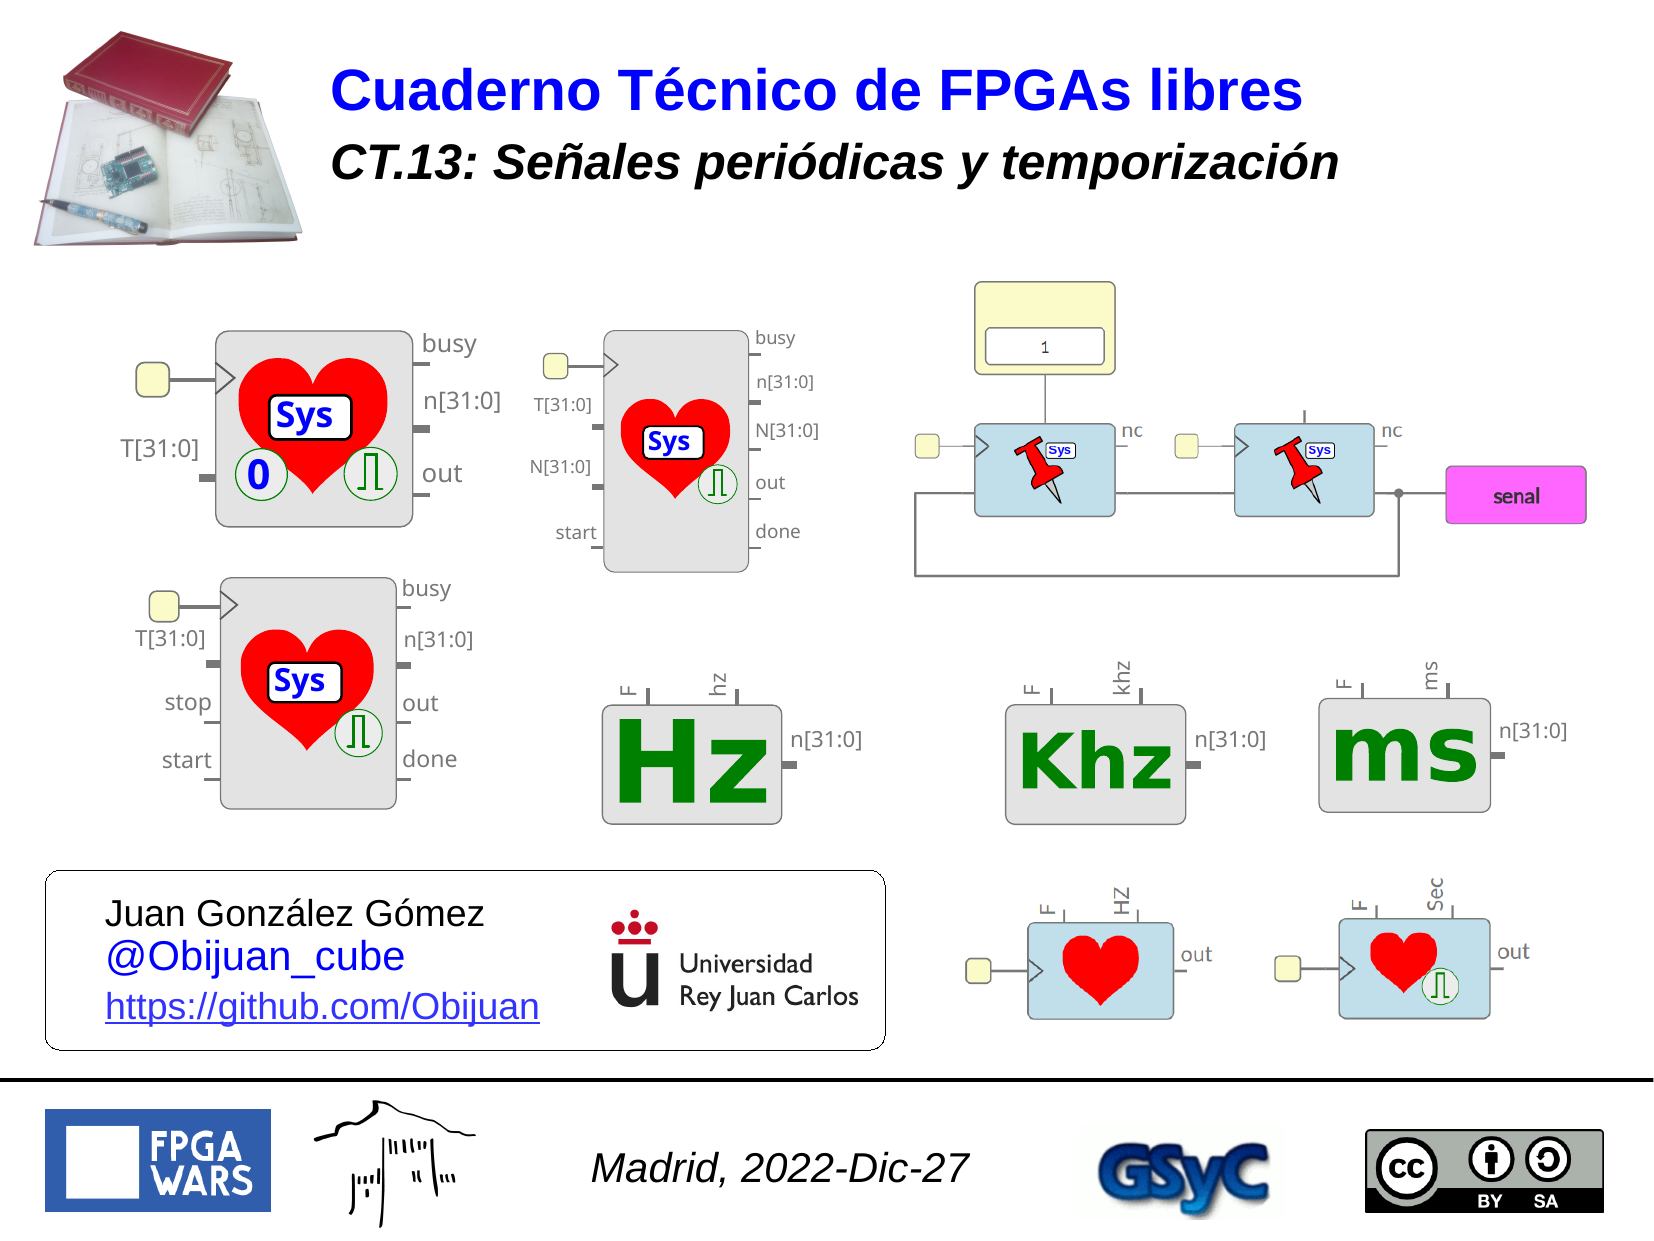

# Cuaderno Técnico de FPGAs libres
CT.13: Señales periódicas y temporización
Juan González Gómez
@Obijuan_cube
https://github.com/Obijuan
Madrid, 2022-Dic-27